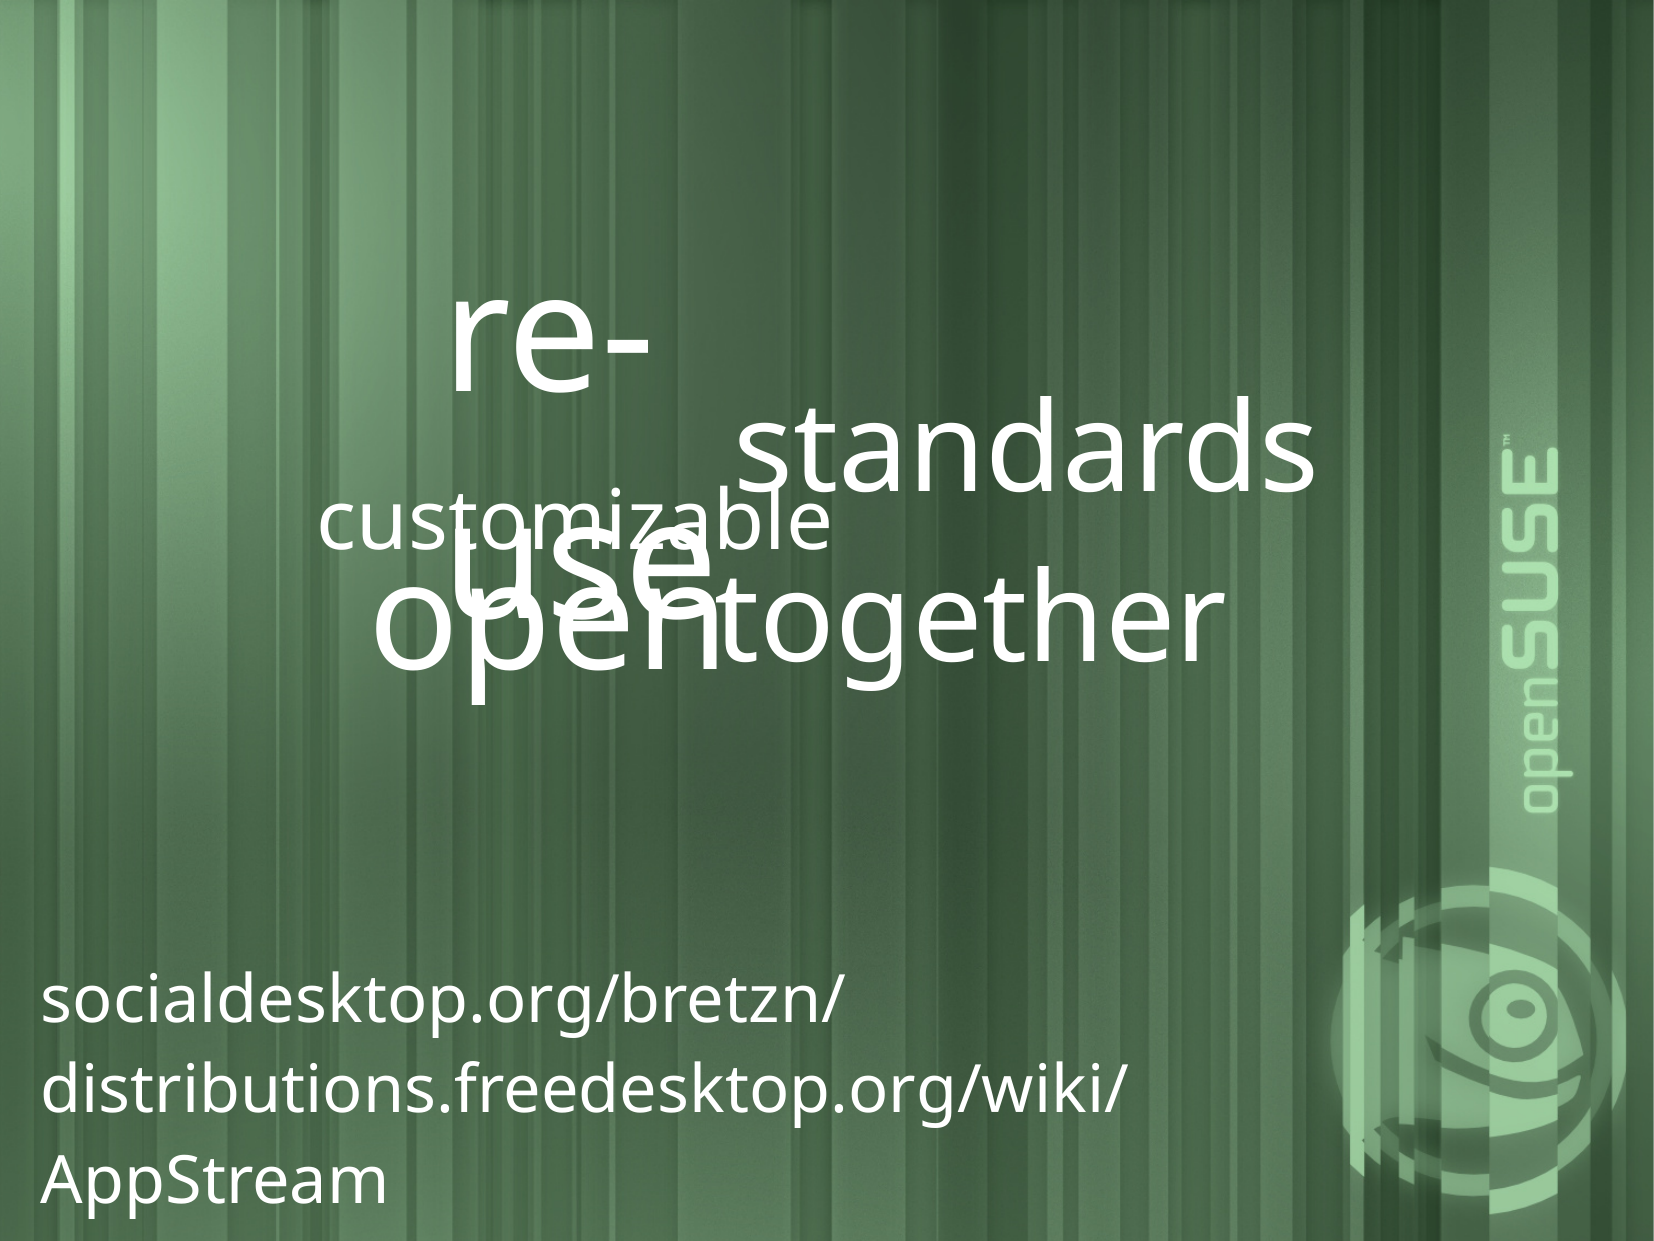

re-use
standards
customizable
open
together
socialdesktop.org/bretzn/
distributions.freedesktop.org/wiki/AppStream